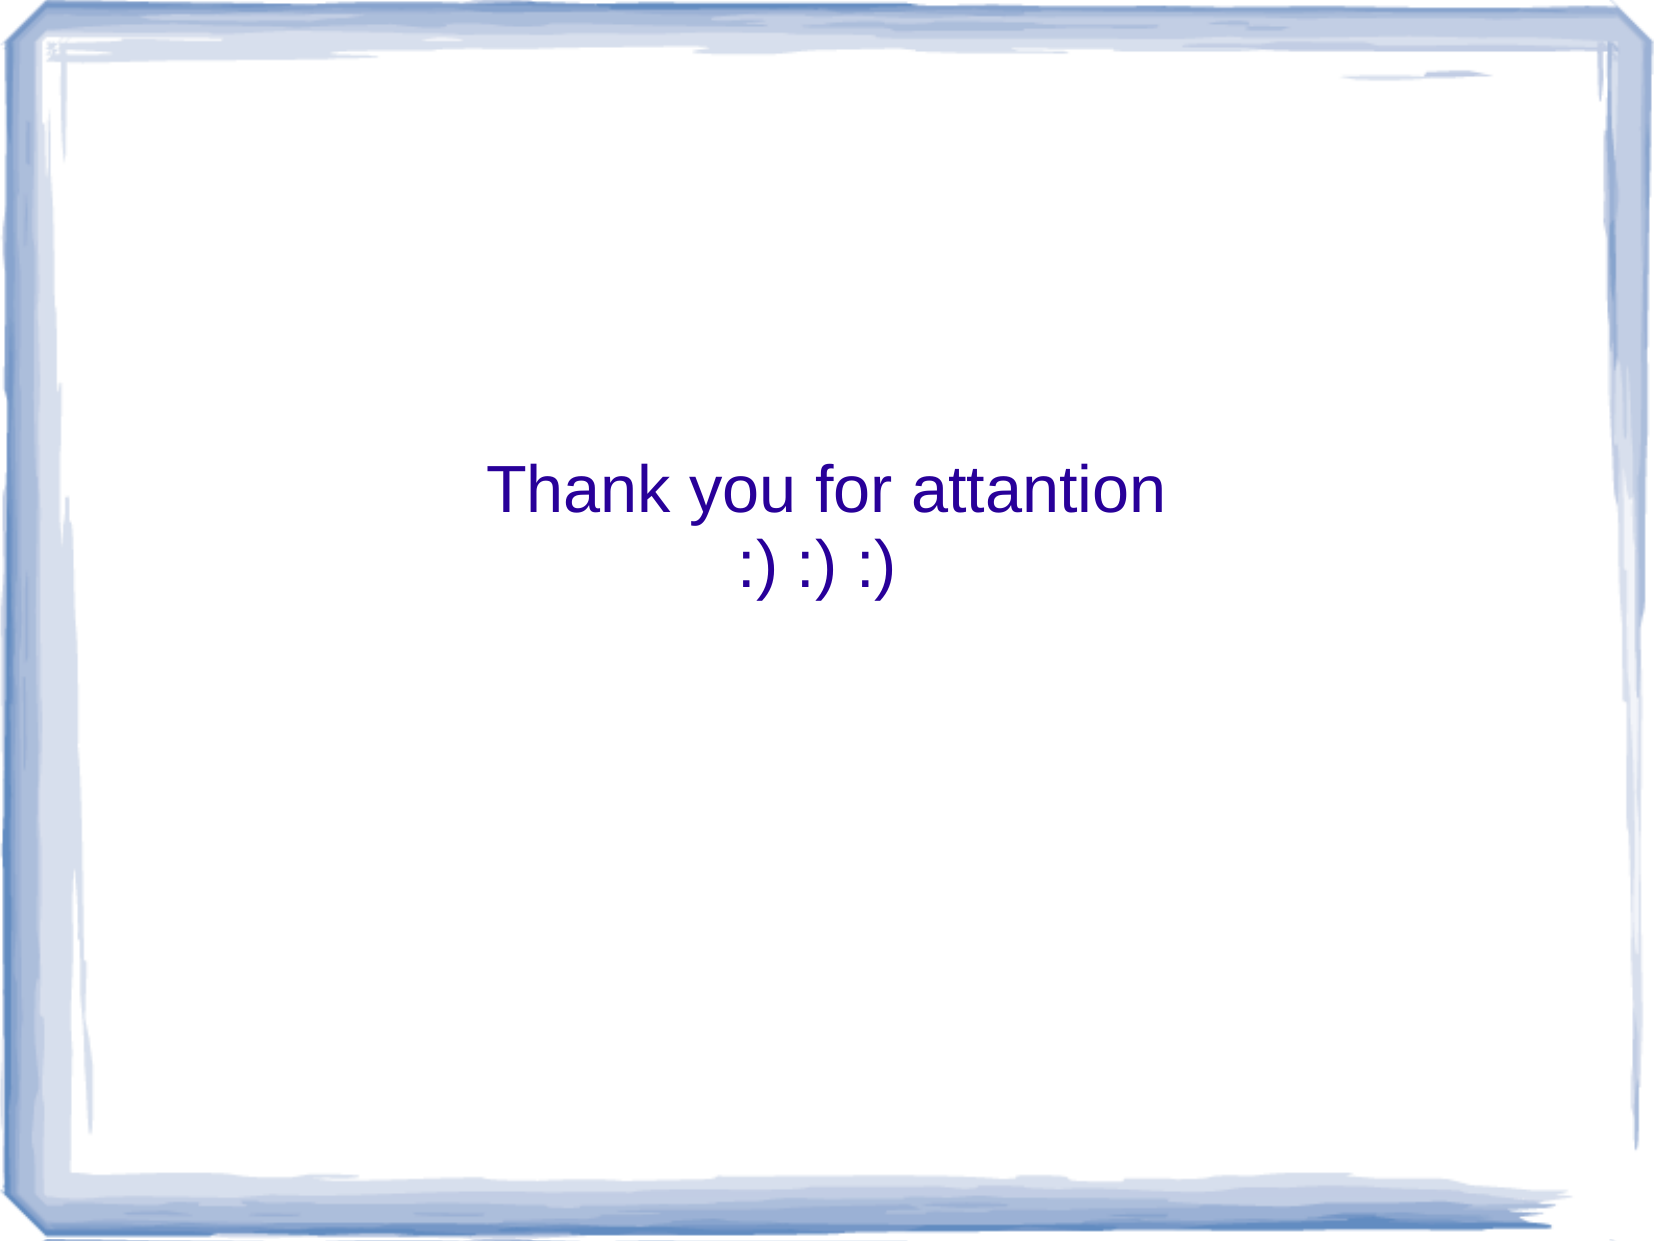

# Thank you for attantion
:) :) :)